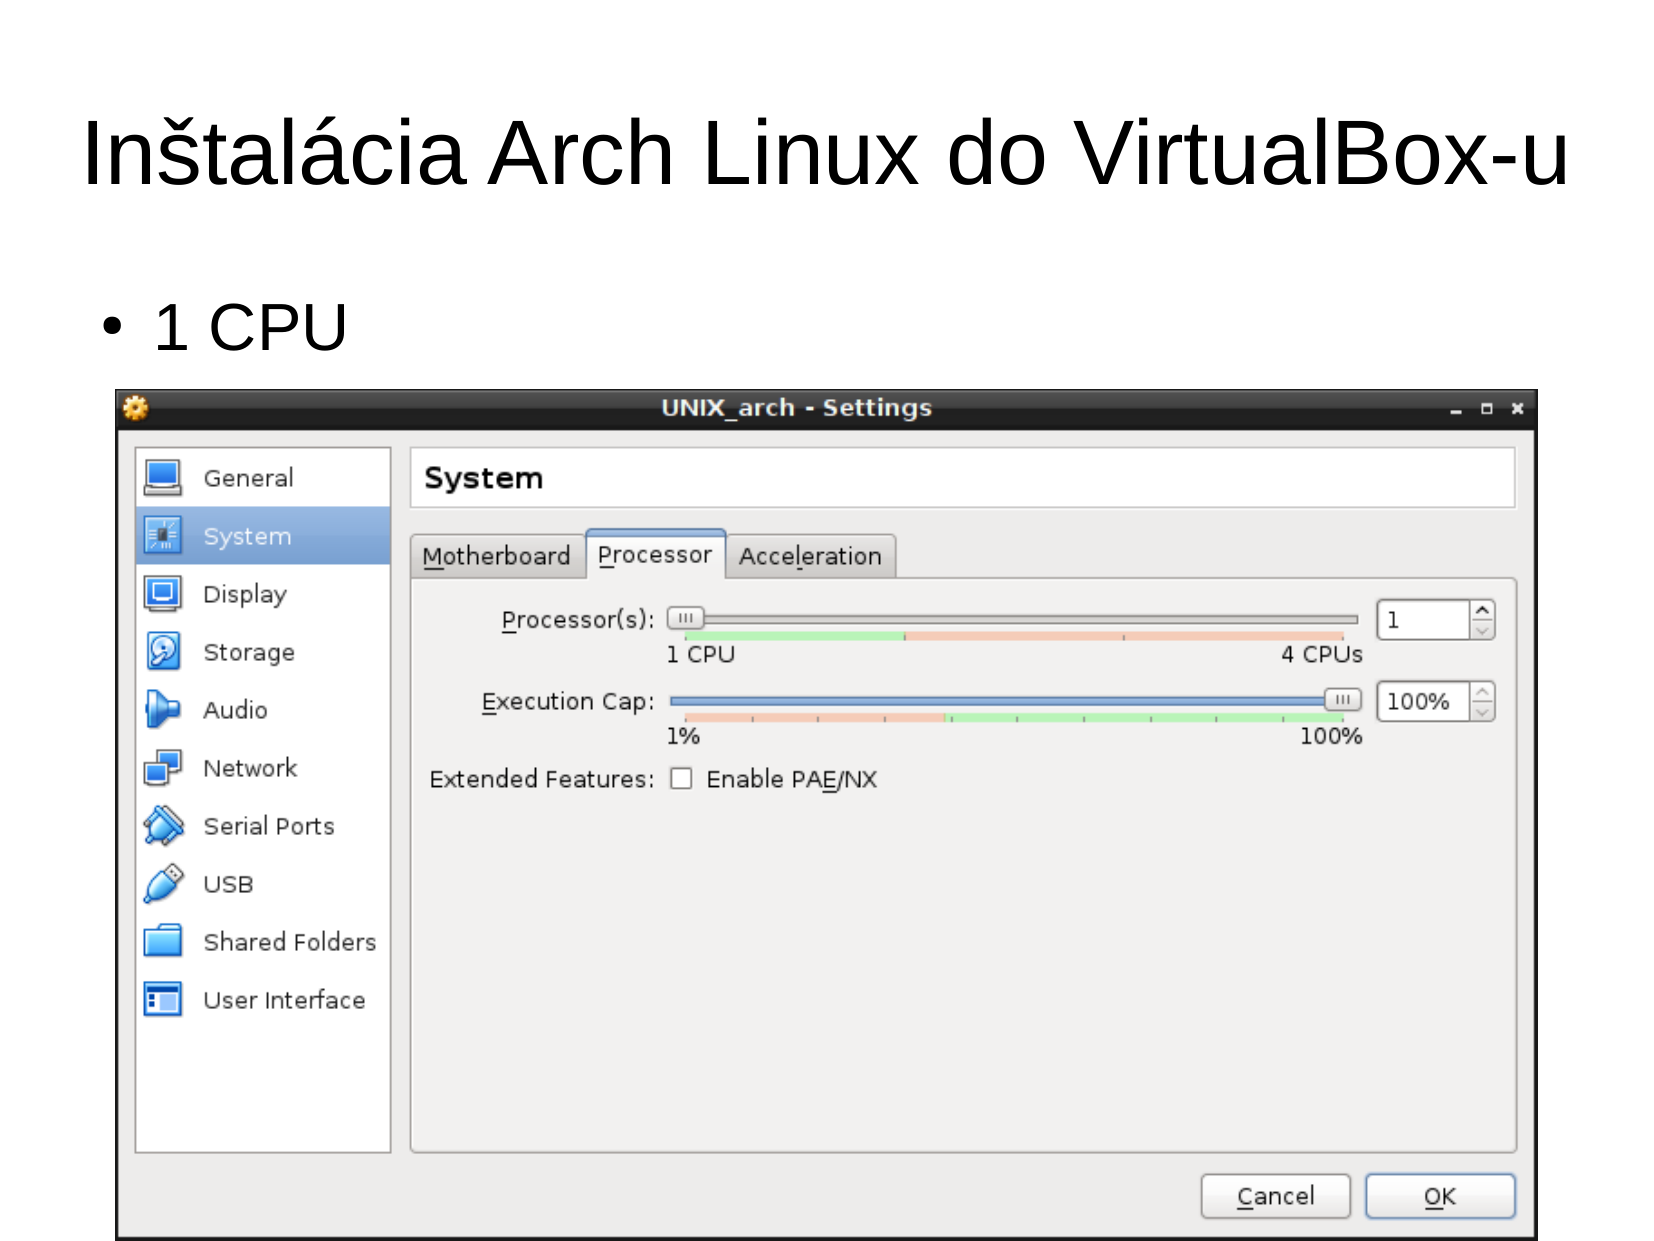

# Inštalácia Arch Linux do VirtualBox-u
1 CPU